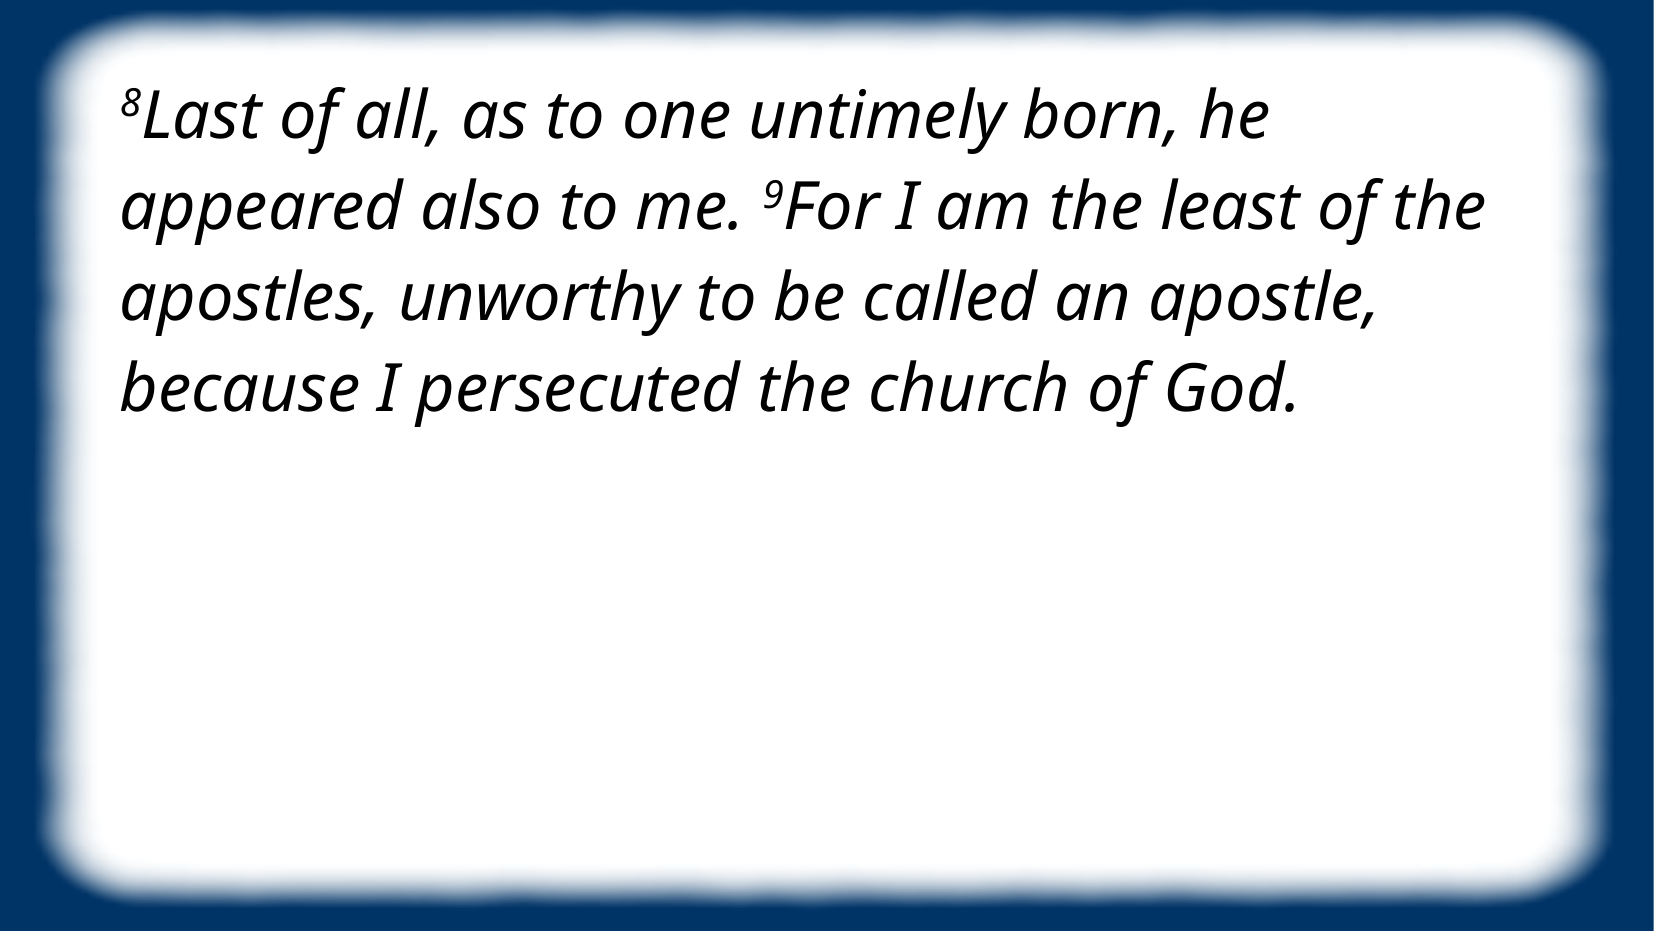

8Last of all, as to one untimely born, he appeared also to me. 9For I am the least of the apostles, unworthy to be called an apostle, because I persecuted the church of God.